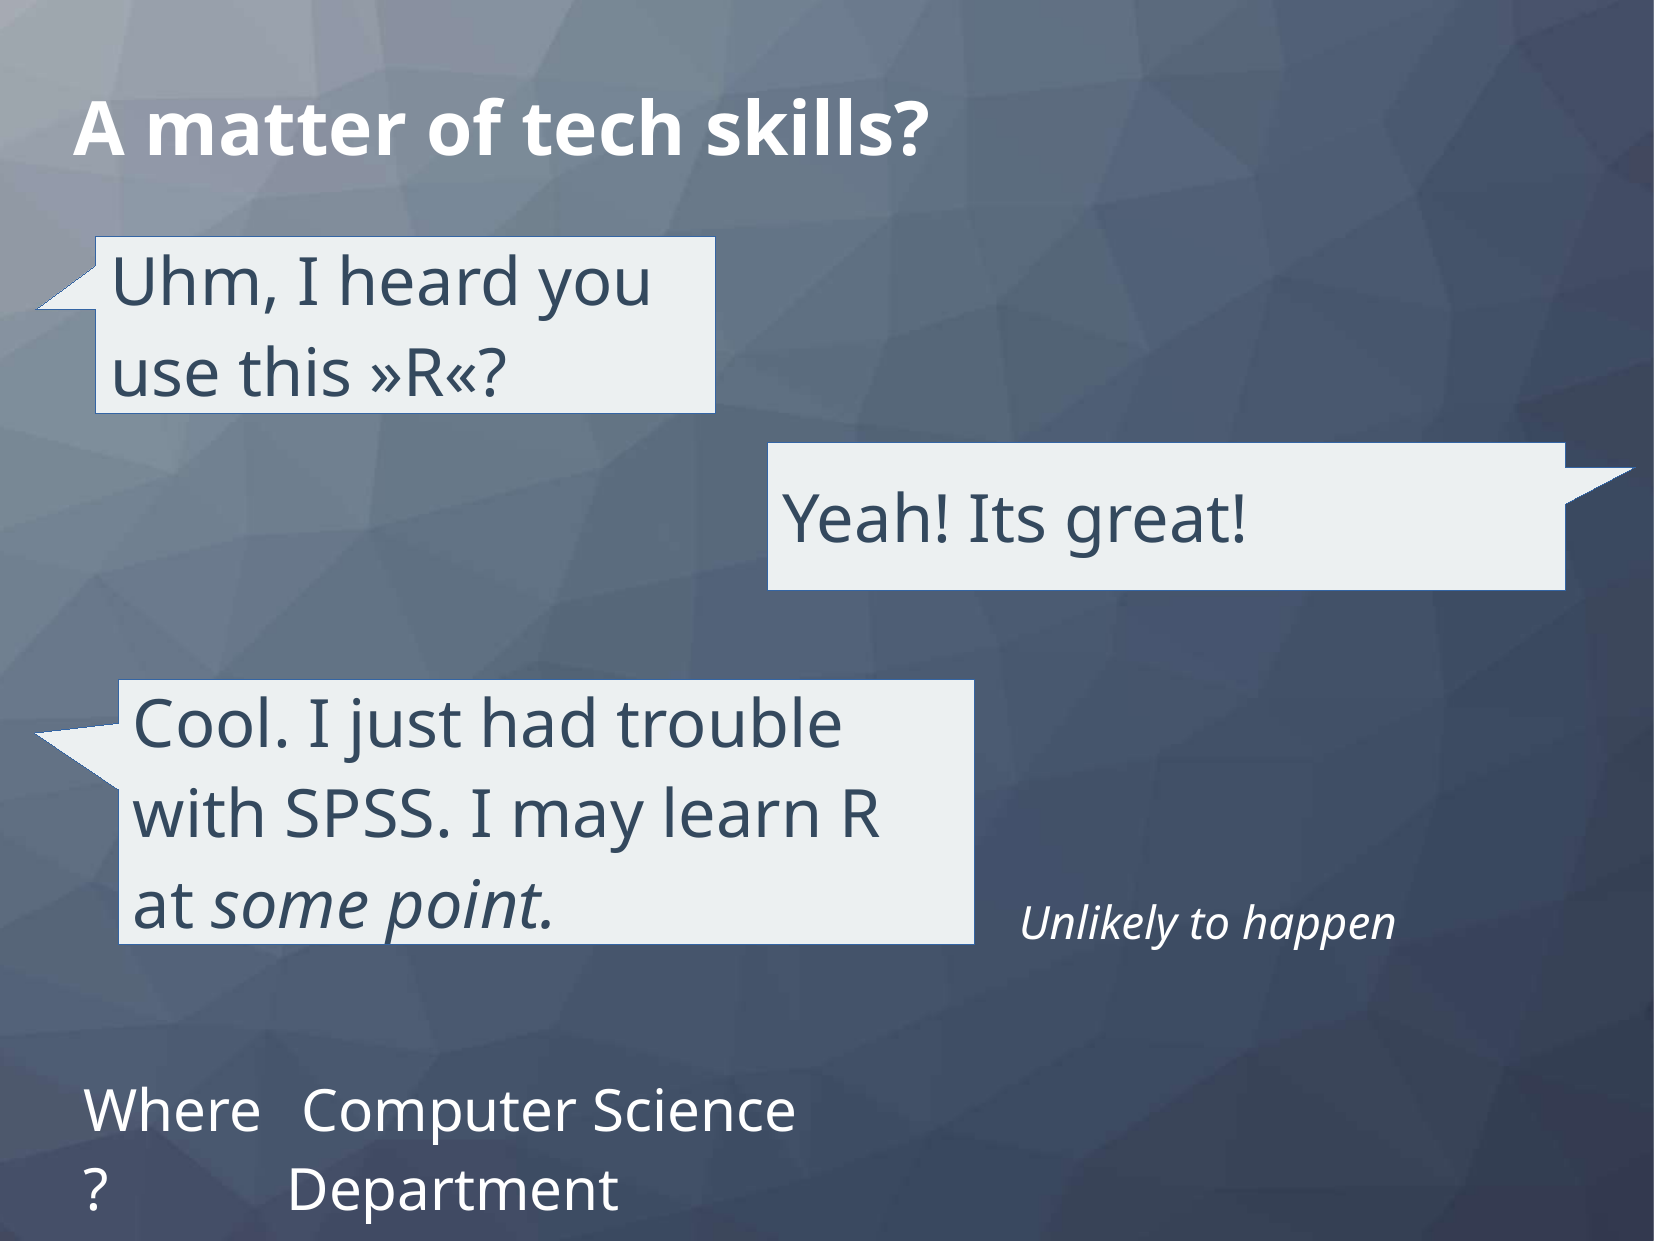

A matter of tech skills?
Uhm, I heard you use this »R«?
Yeah! Its great!
Cool. I just had trouble with SPSS. I may learn R at some point.
Unlikely to happen
Where?
 Computer Science Department